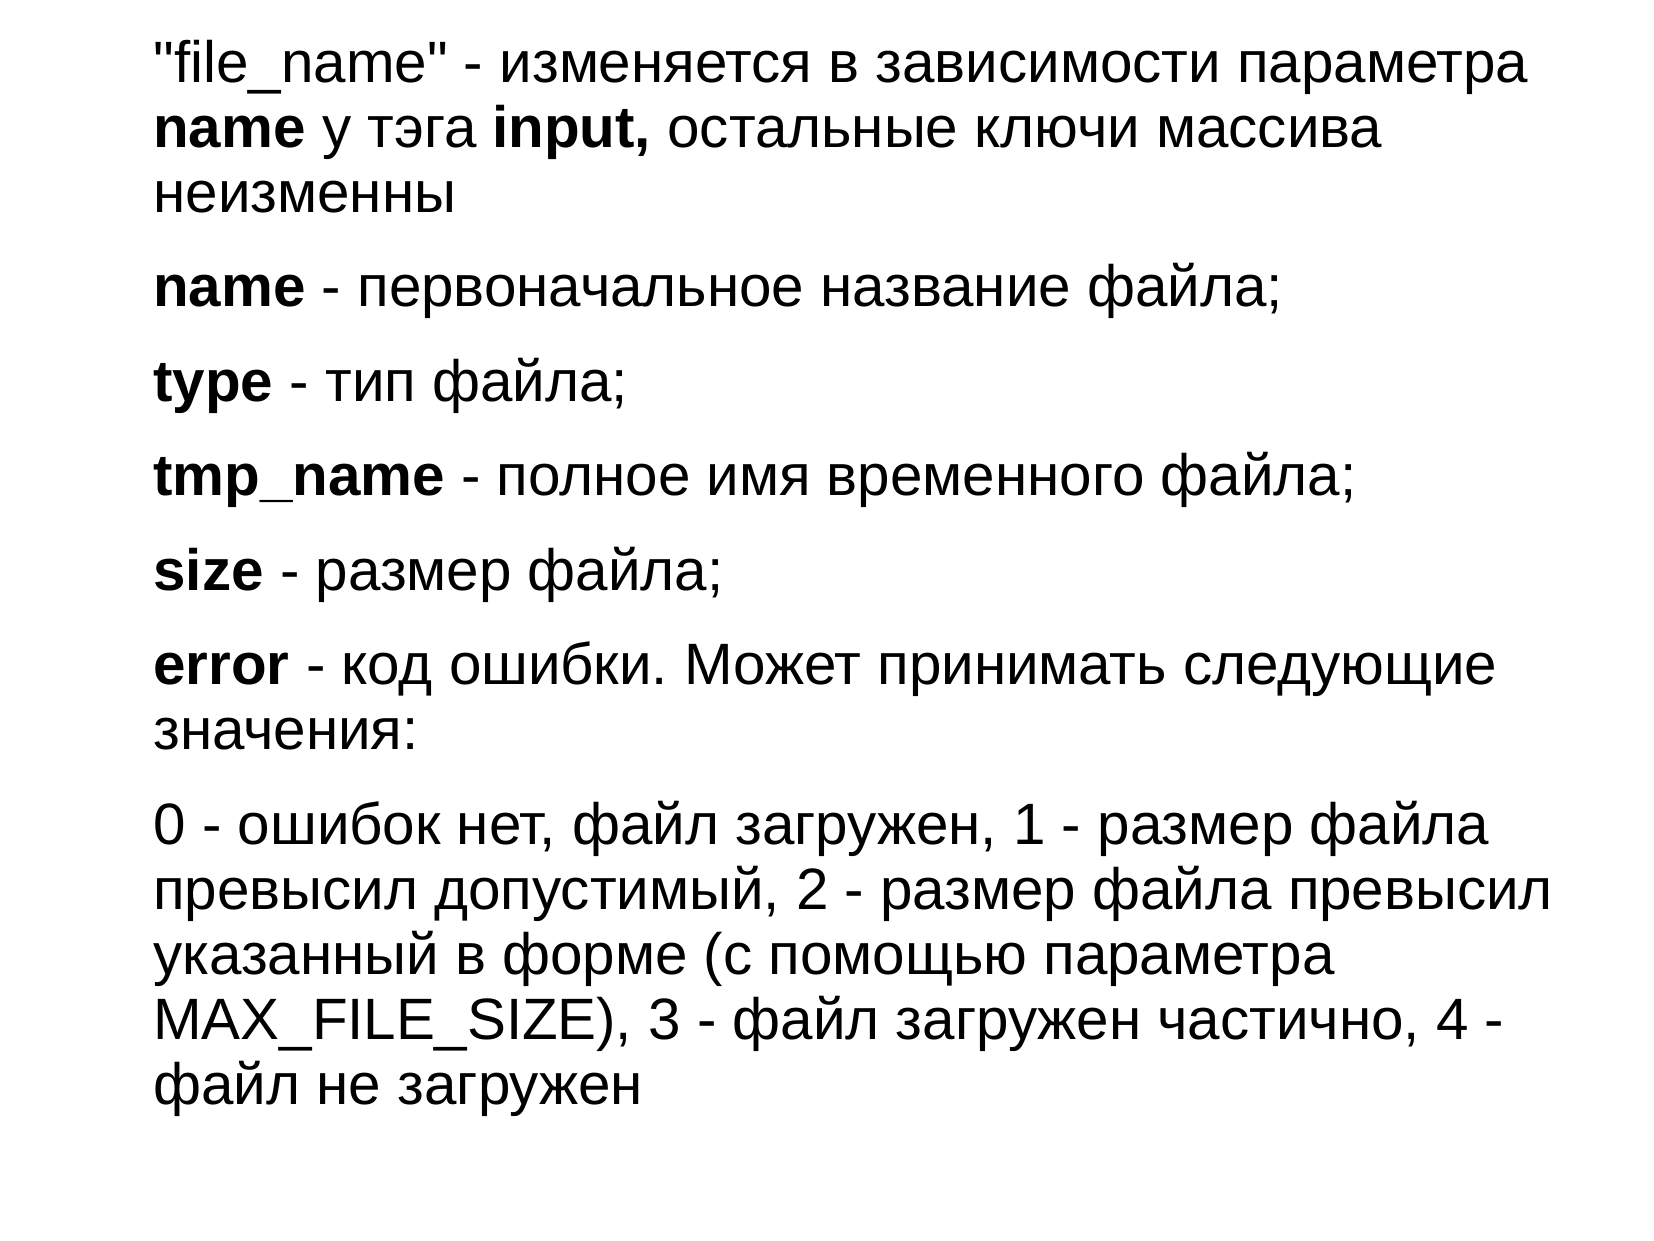

# "file_name" - изменяется в зависимости параметра name у тэга input, остальные ключи массива неизменны
name - первоначальное название файла;
type - тип файла;
tmp_name - полное имя временного файла;
size - размер файла;
error - код ошибки. Может принимать следующие значения:
0 - ошибок нет, файл загружен, 1 - размер файла превысил допустимый, 2 - размер файла превысил указанный в форме (с помощью параметра MAX_FILE_SIZE), 3 - файл загружен частично, 4 - файл не загружен